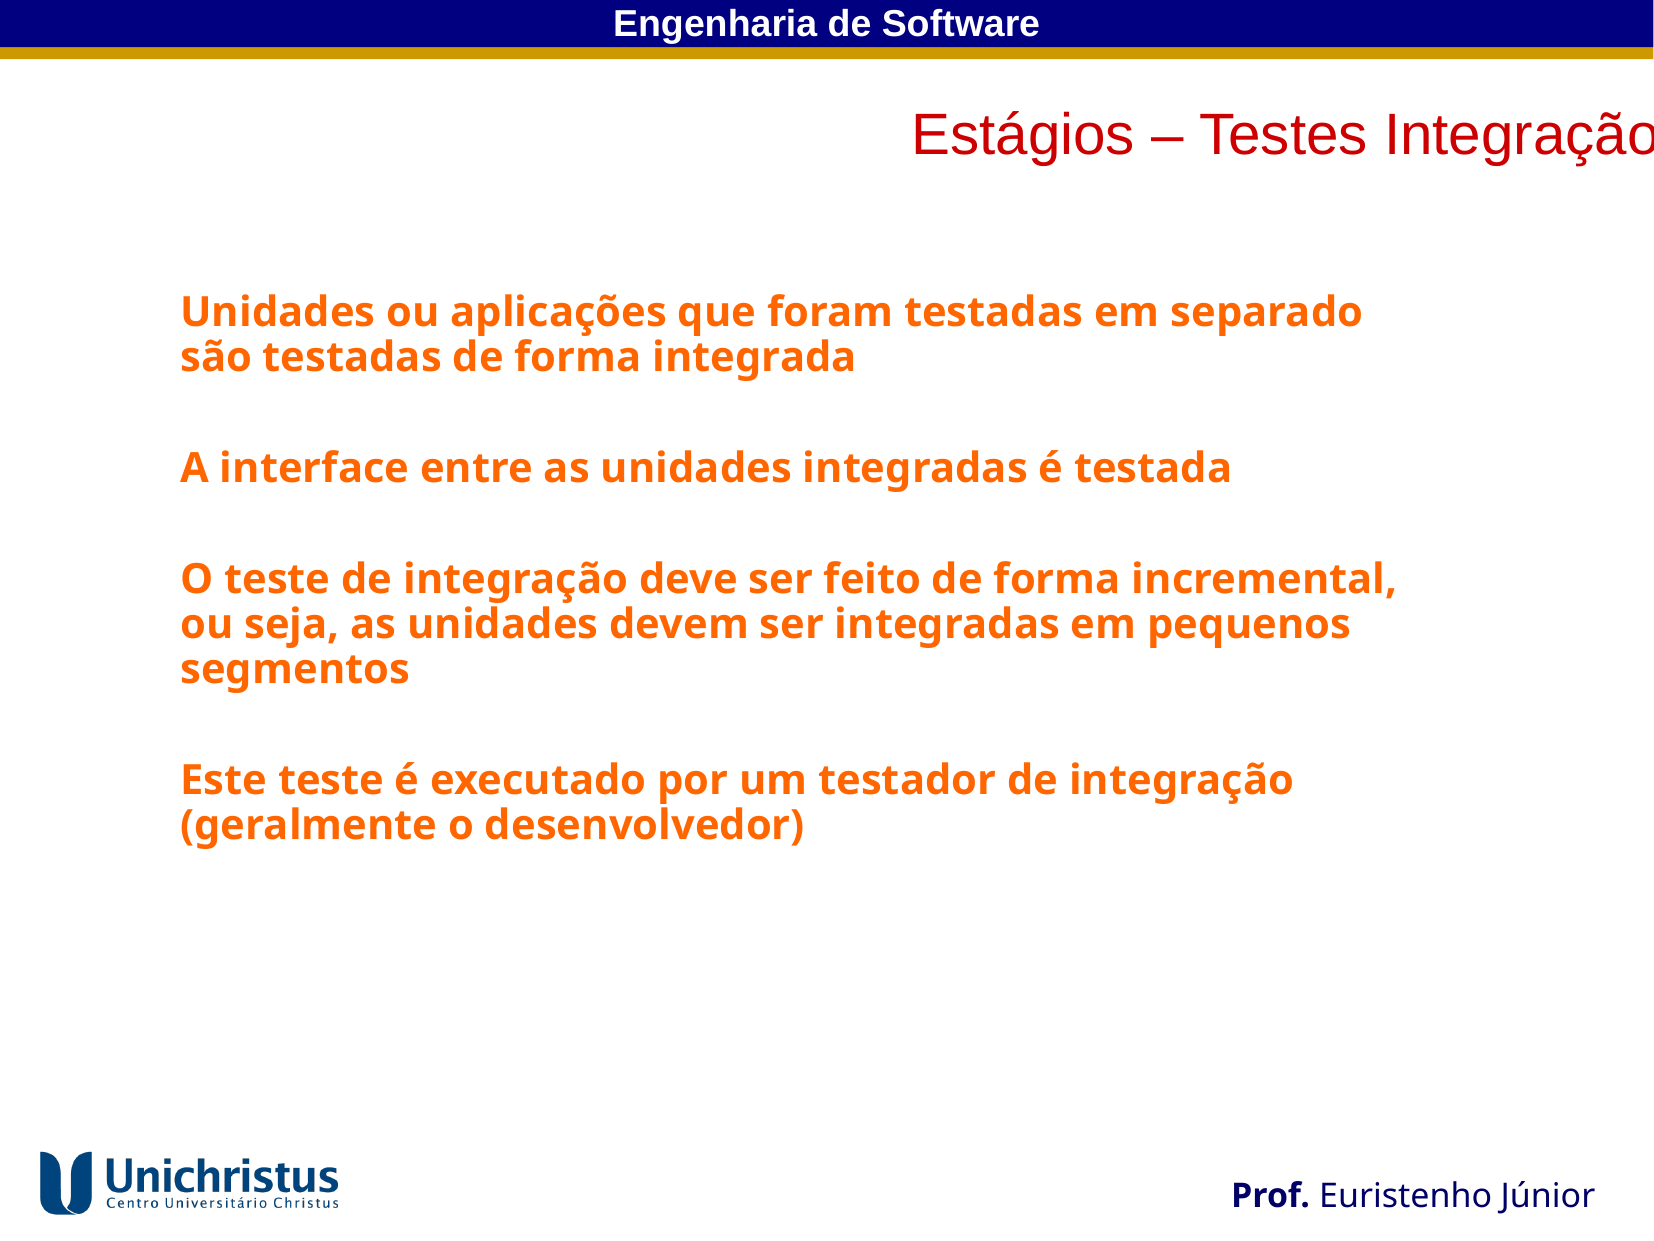

Engenharia de Software
Estágios – Testes Integração
Unidades ou aplicações que foram testadas em separado são testadas de forma integrada
A interface entre as unidades integradas é testada
O teste de integração deve ser feito de forma incremental, ou seja, as unidades devem ser integradas em pequenos segmentos
Este teste é executado por um testador de integração (geralmente o desenvolvedor)
Prof. Euristenho Júnior